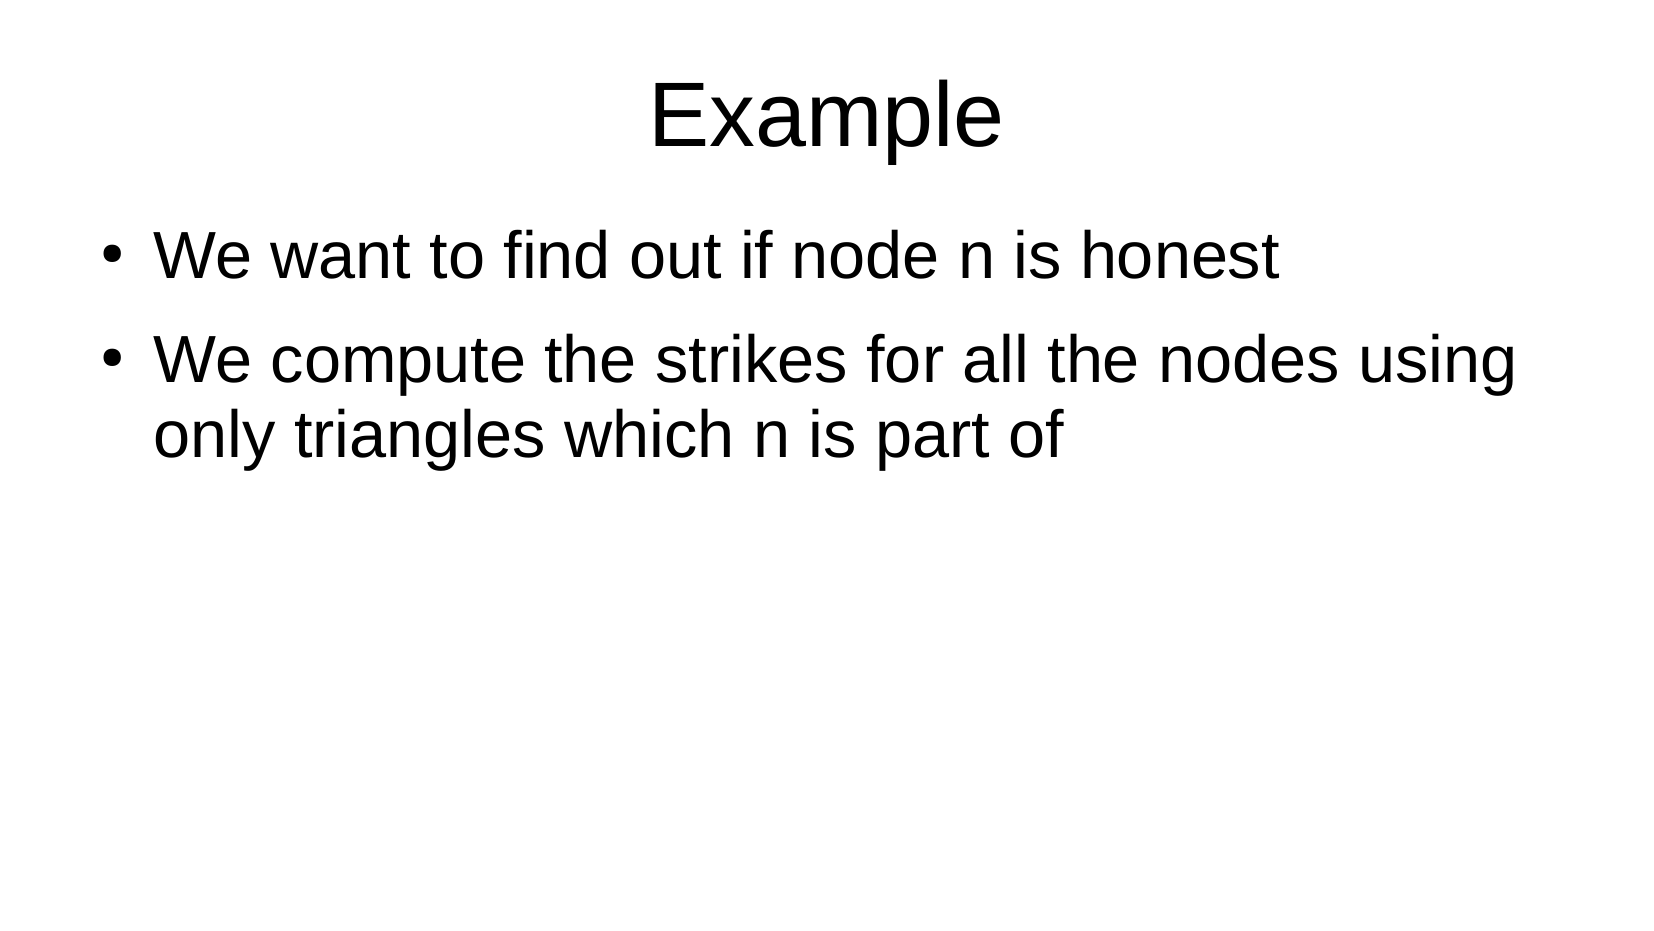

# Example
We want to find out if node n is honest
We compute the strikes for all the nodes using only triangles which n is part of